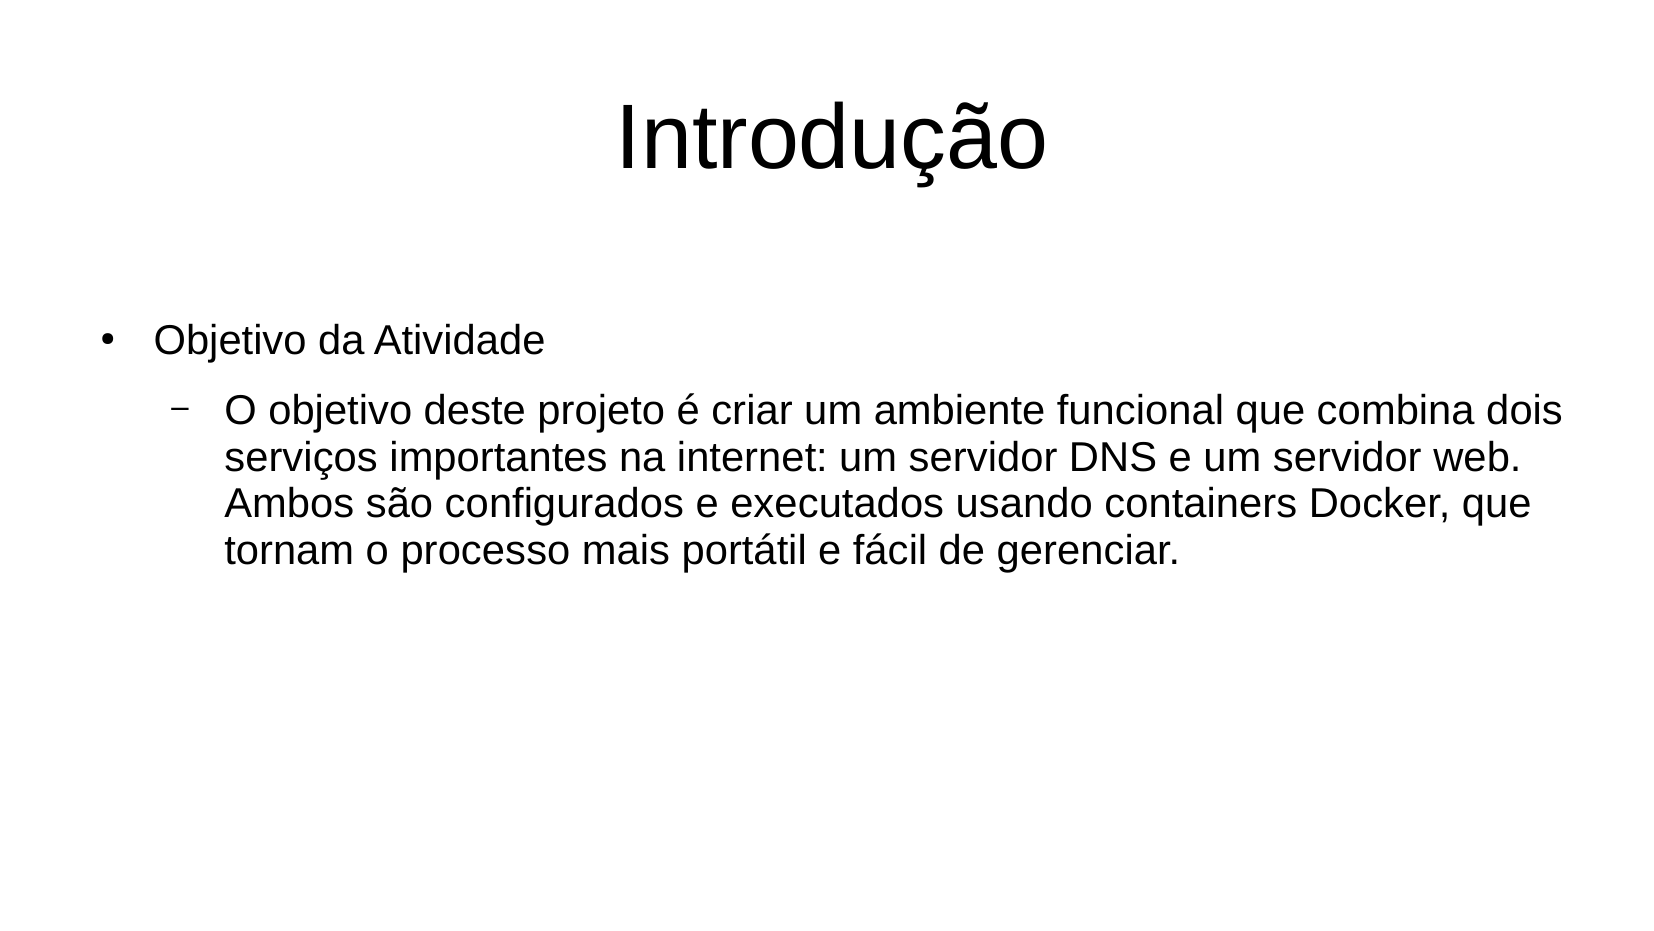

# Introdução
Objetivo da Atividade
O objetivo deste projeto é criar um ambiente funcional que combina dois serviços importantes na internet: um servidor DNS e um servidor web. Ambos são configurados e executados usando containers Docker, que tornam o processo mais portátil e fácil de gerenciar.